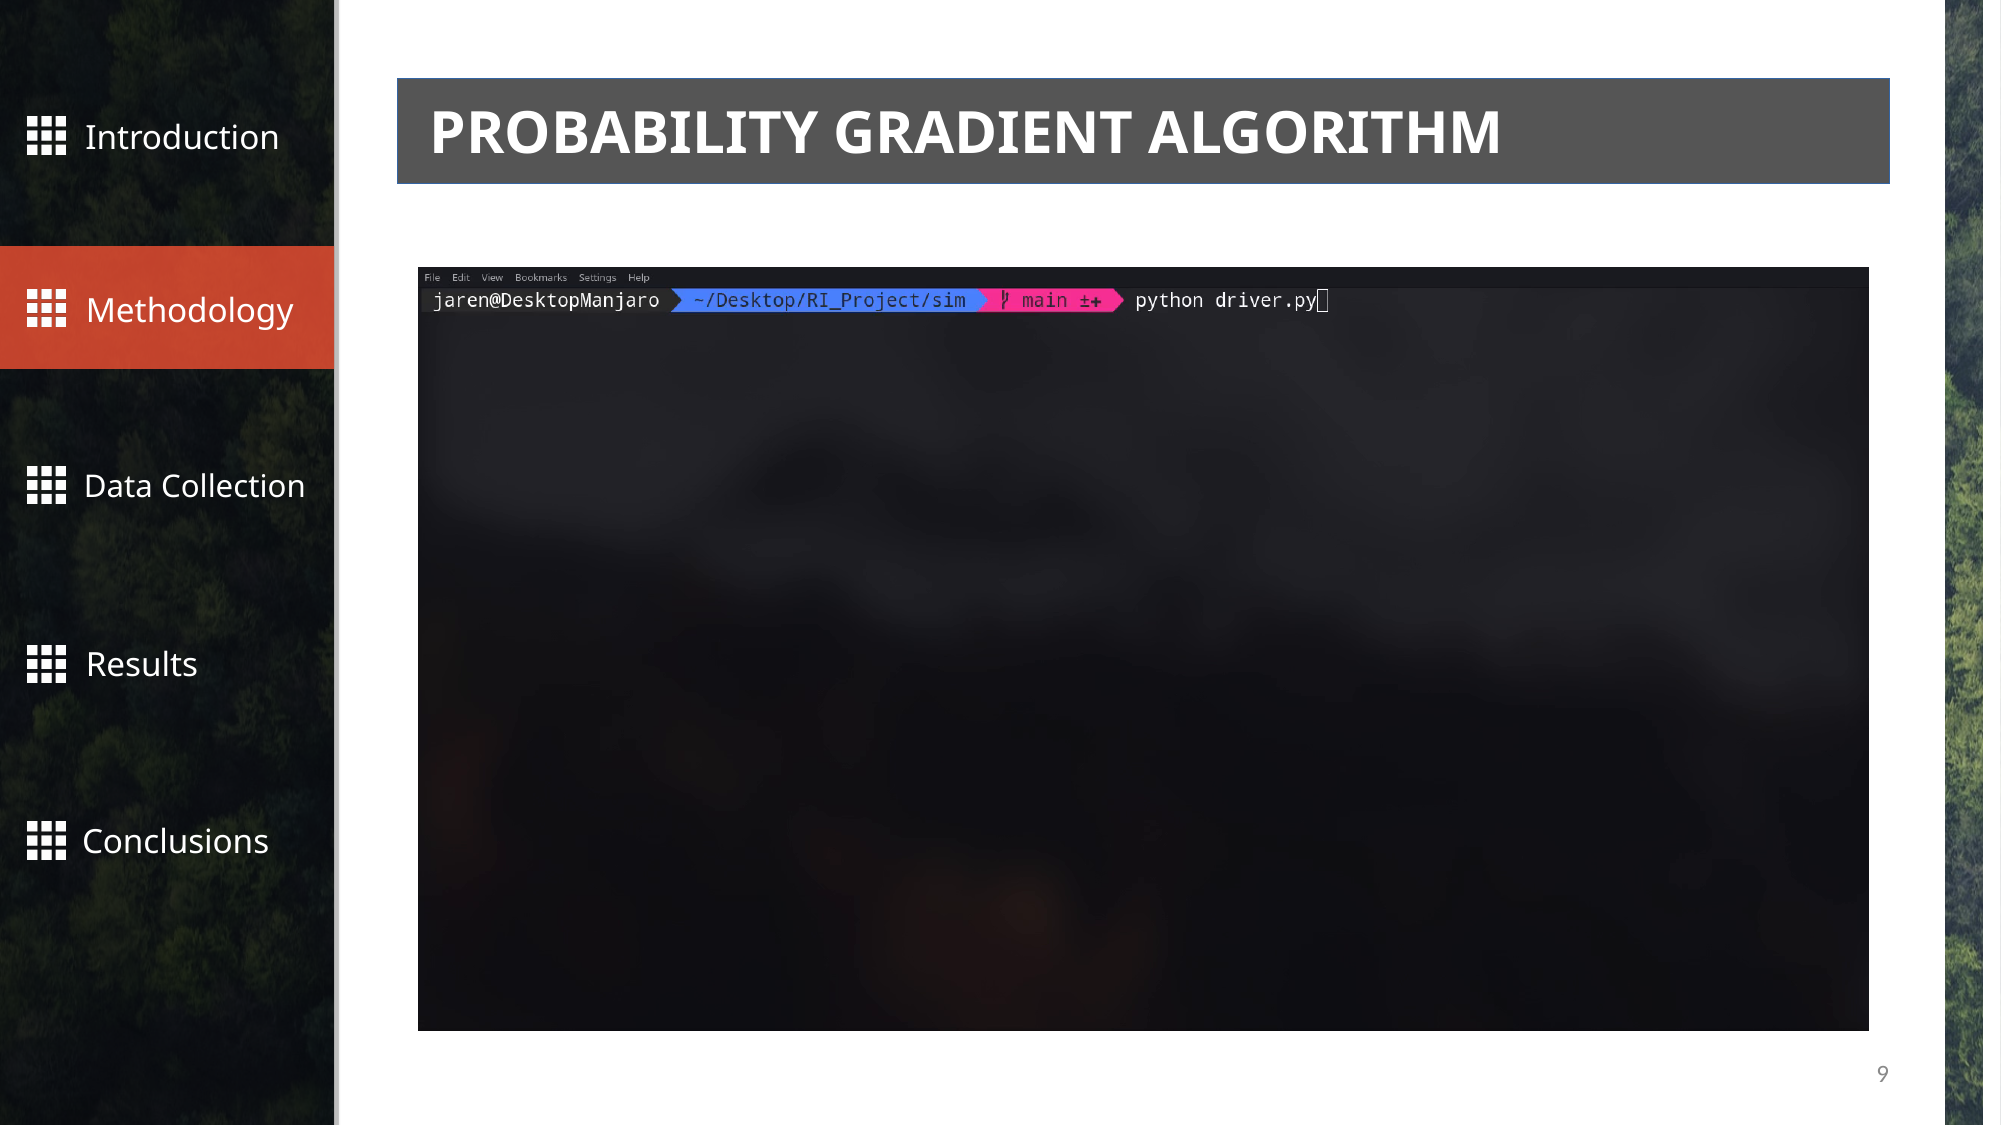

PROBABILITY GRADIENT ALGORITHM
Introduction
Methodology
Data Collection
Results
Conclusions